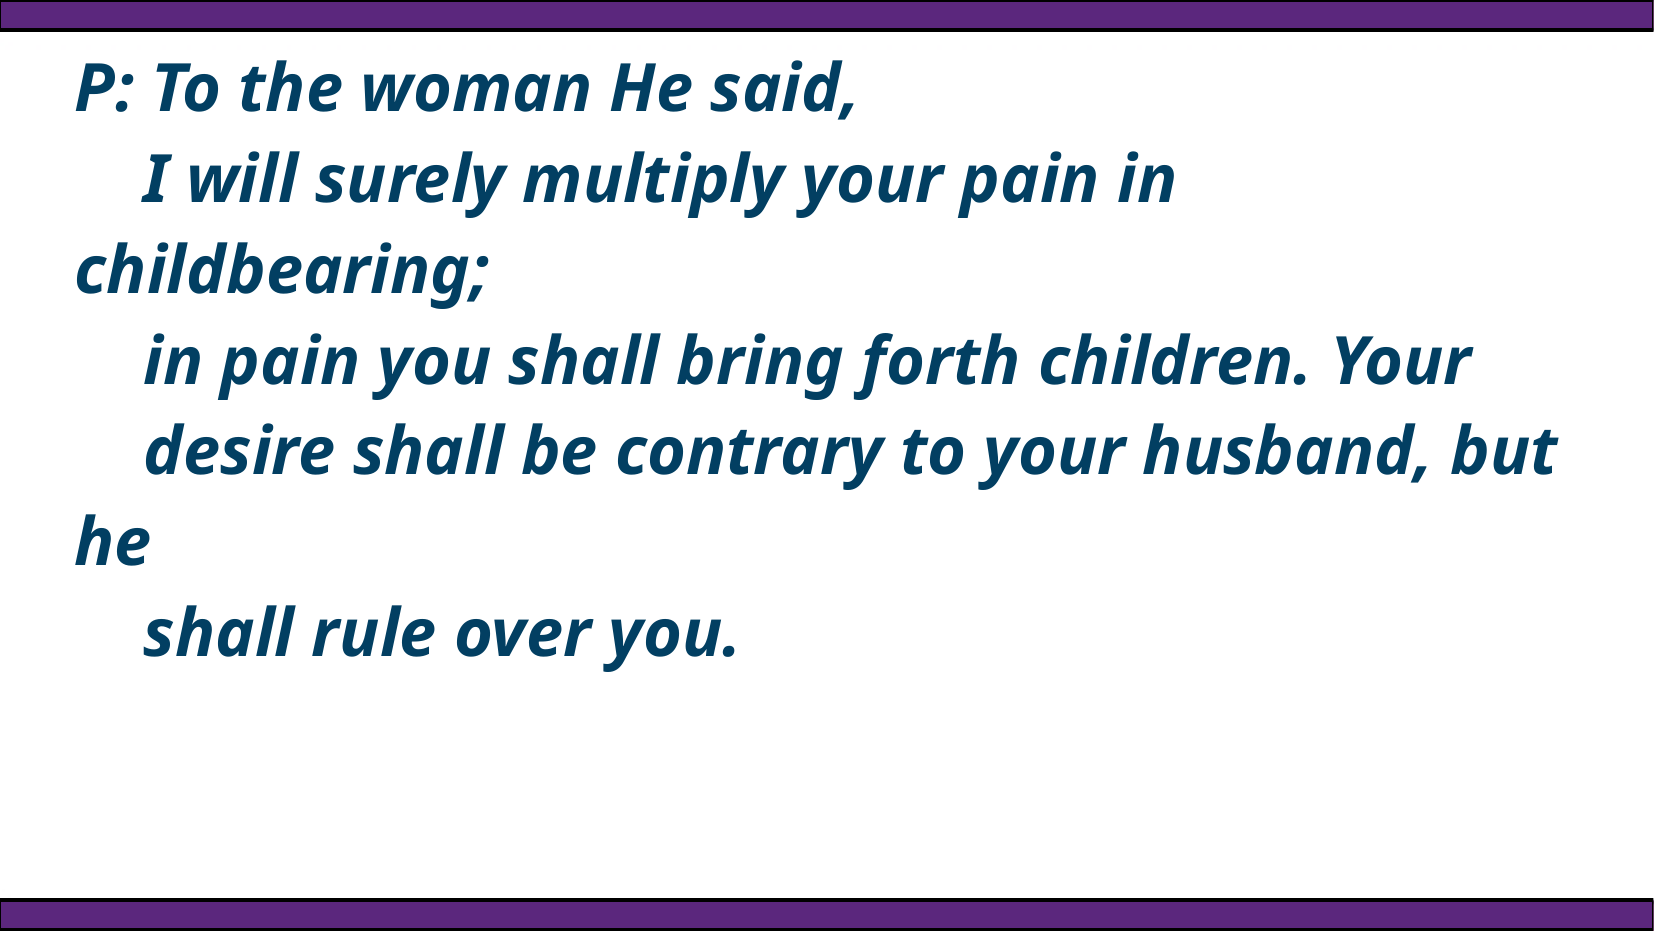

P: To the woman He said,
 I will surely multiply your pain in childbearing;
 in pain you shall bring forth children. Your
 desire shall be contrary to your husband, but he
 shall rule over you.